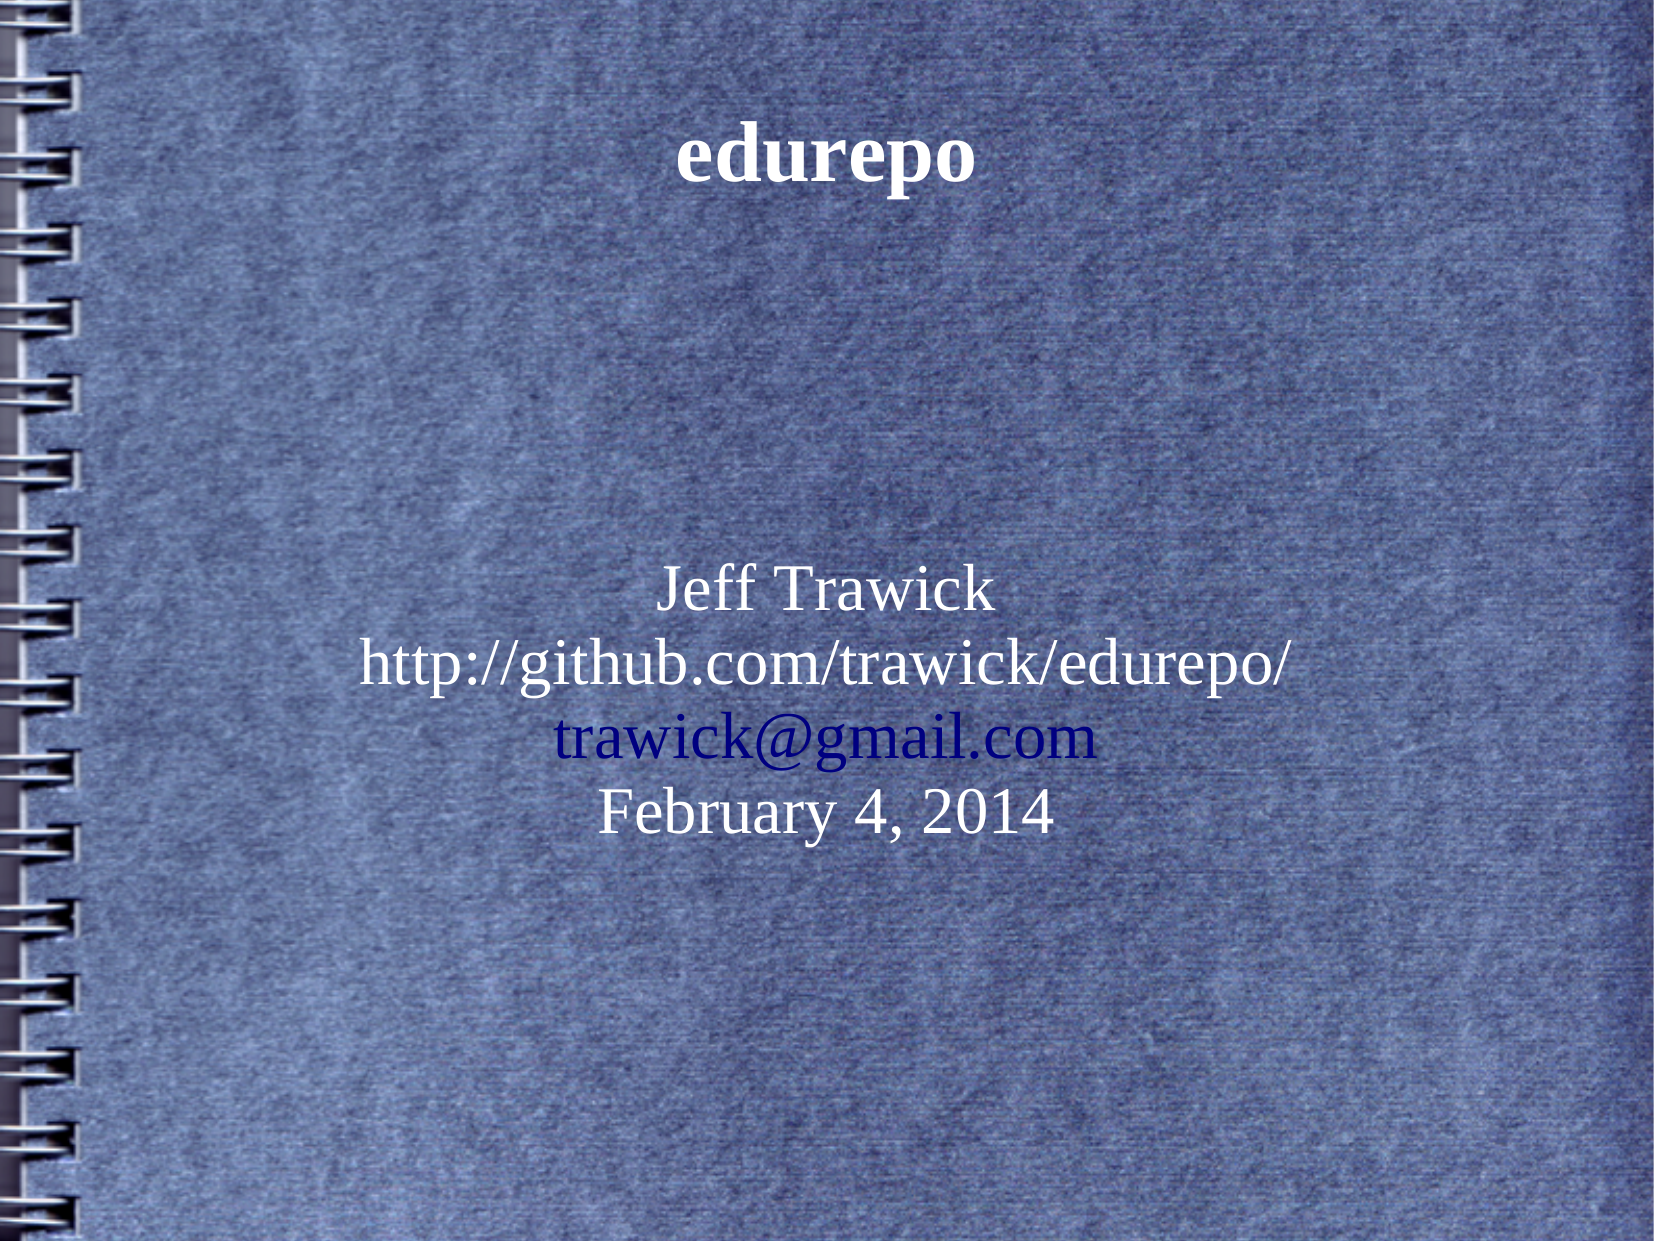

# edurepo
Jeff Trawick
http://github.com/trawick/edurepo/
trawick@gmail.com
February 4, 2014